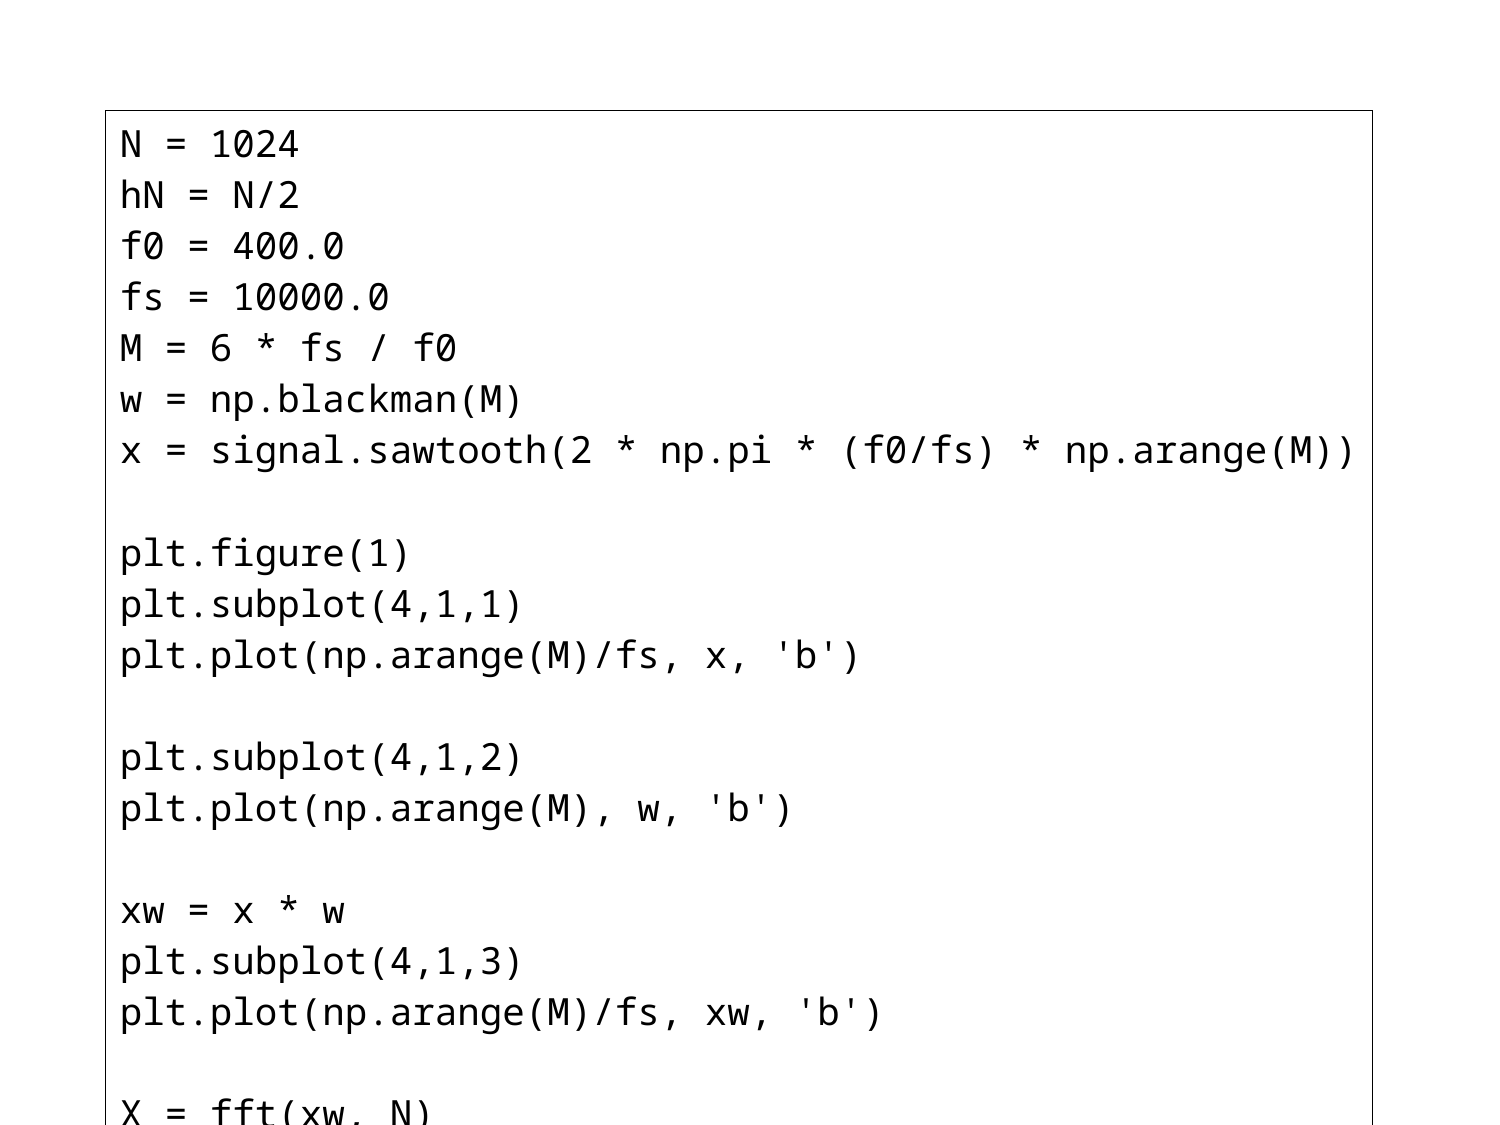

N = 1024
hN = N/2
f0 = 400.0
fs = 10000.0
M = 6 * fs / f0
w = np.blackman(M)
x = signal.sawtooth(2 * np.pi * (f0/fs) * np.arange(M))
plt.figure(1)
plt.subplot(4,1,1)
plt.plot(np.arange(M)/fs, x, 'b')
plt.subplot(4,1,2)
plt.plot(np.arange(M), w, 'b')
xw = x * w
plt.subplot(4,1,3)
plt.plot(np.arange(M)/fs, xw, 'b')
X = fft(xw, N)
mX = 20*np.log10(abs(X[0:hN]))
plt.subplot(4,1,4)
plt.plot(fs*np.arange(hN)/N,mX-max(mX), 'r')